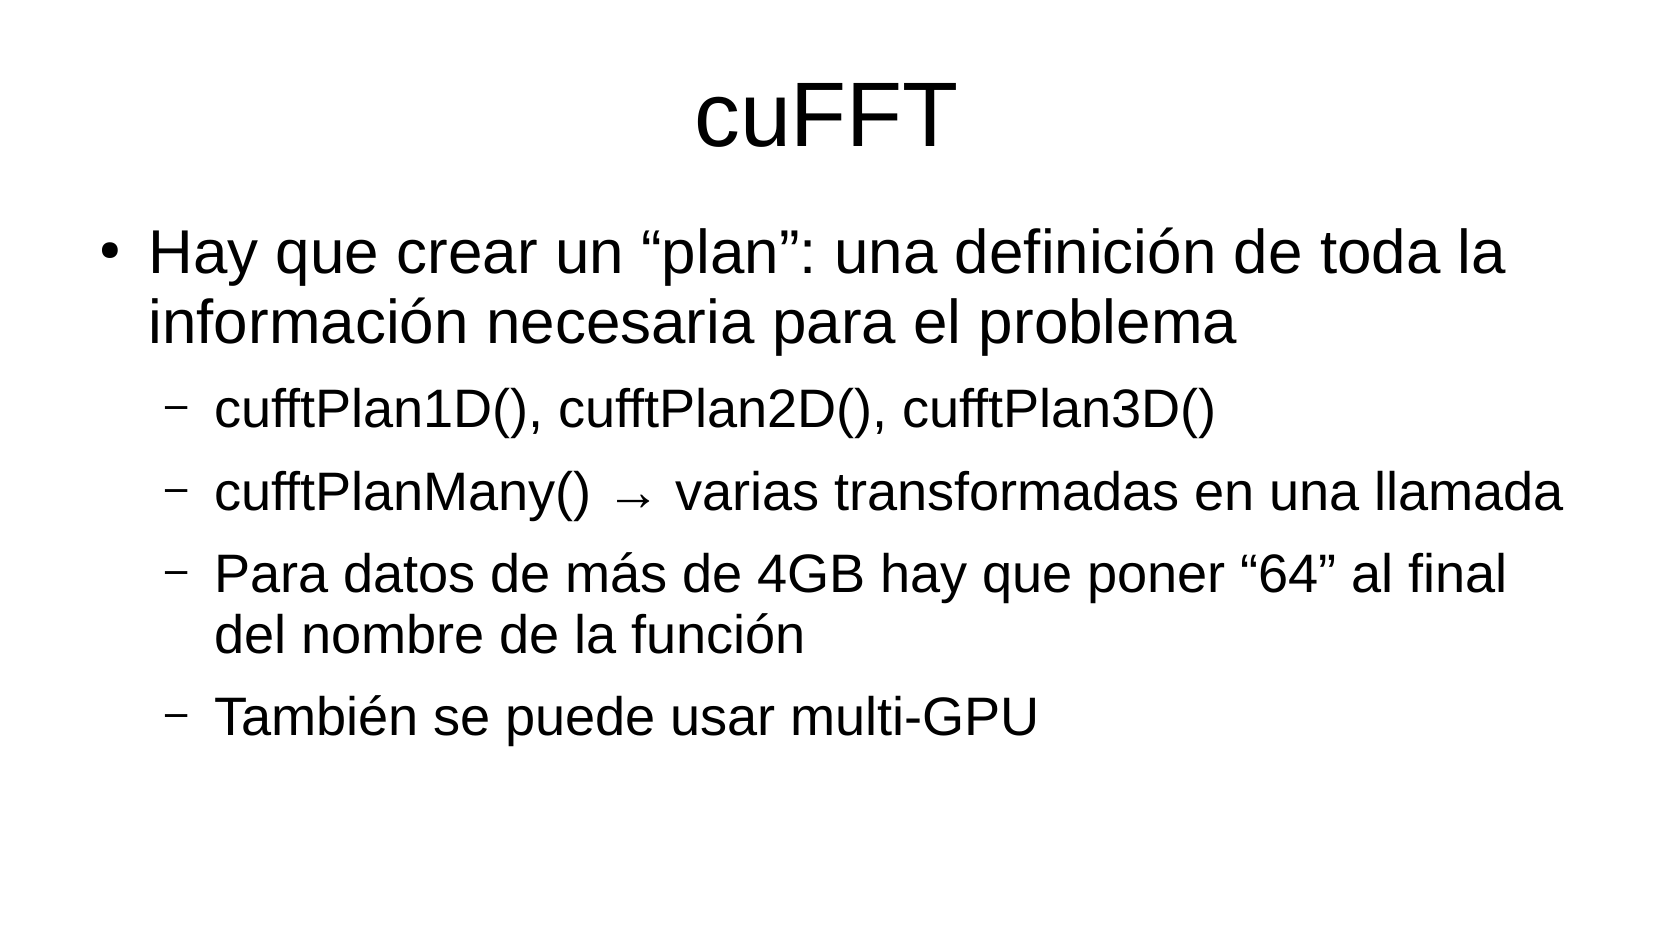

# cuFFT
Hay que crear un “plan”: una definición de toda la información necesaria para el problema
cufftPlan1D(), cufftPlan2D(), cufftPlan3D()
cufftPlanMany() → varias transformadas en una llamada
Para datos de más de 4GB hay que poner “64” al final del nombre de la función
También se puede usar multi-GPU